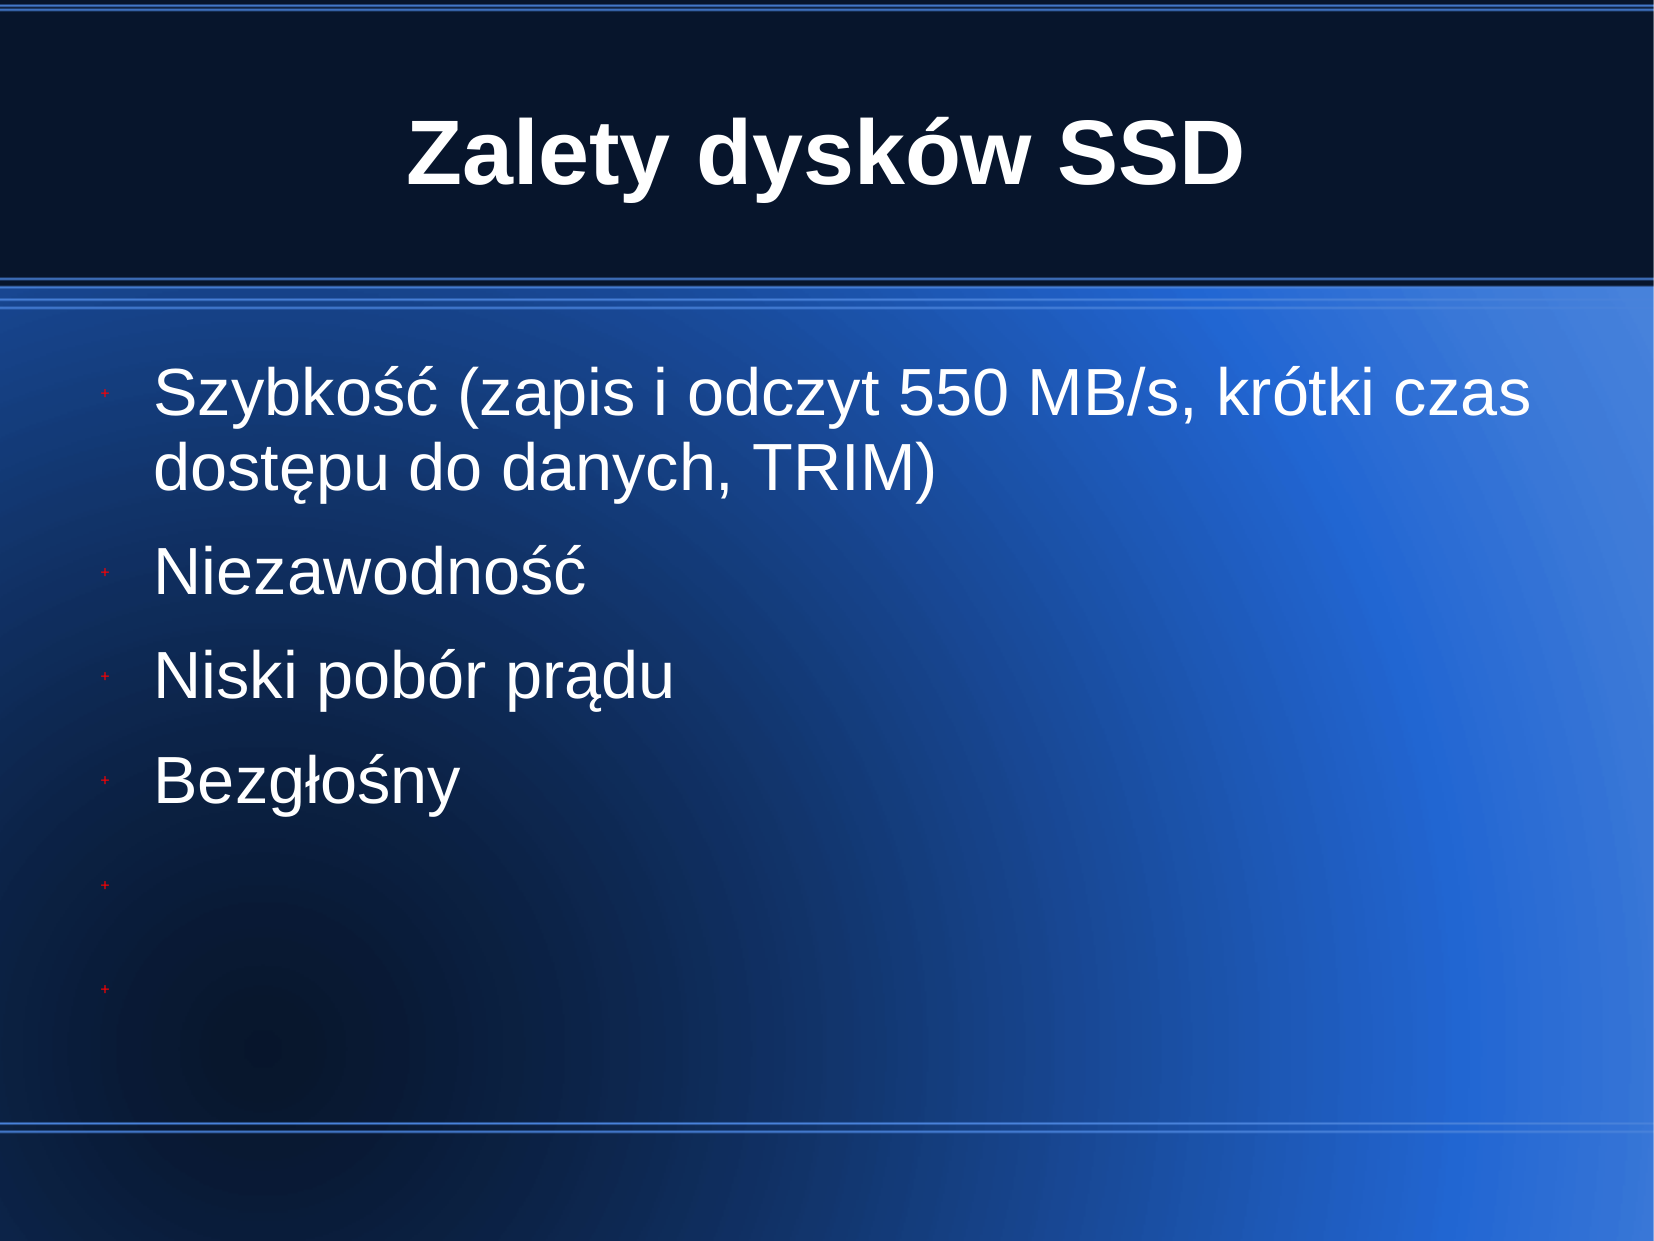

# Zalety dysków SSD
Szybkość (zapis i odczyt 550 MB/s, krótki czas dostępu do danych, TRIM)
Niezawodność
Niski pobór prądu
Bezgłośny